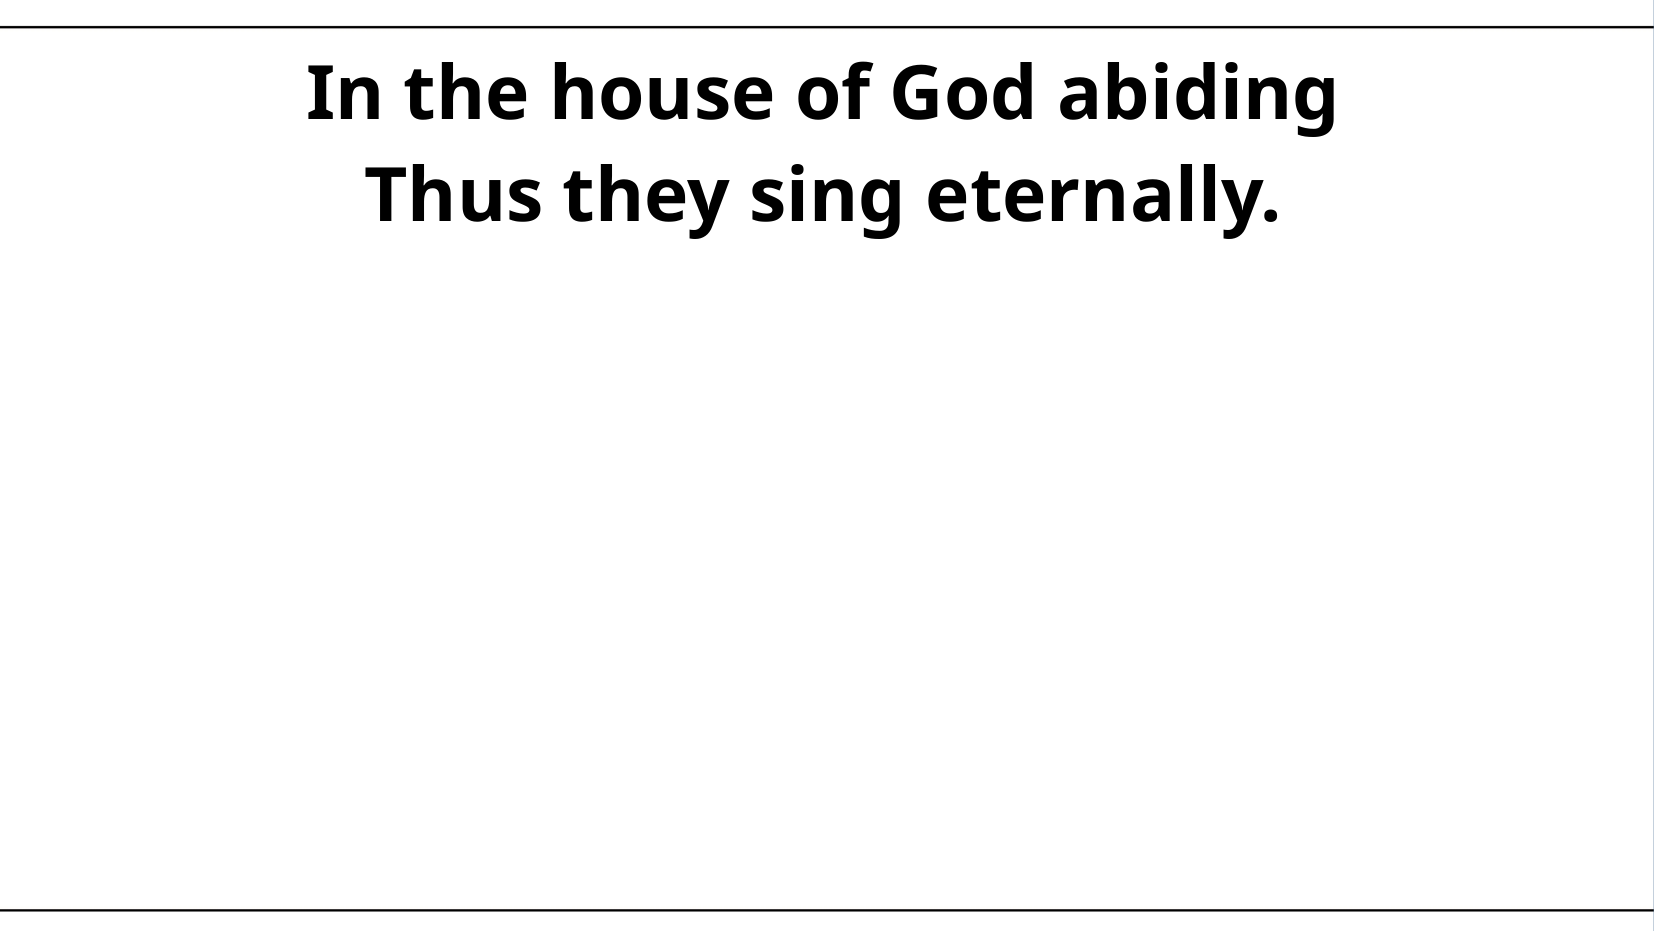

In the house of God abiding
Thus they sing eternally.